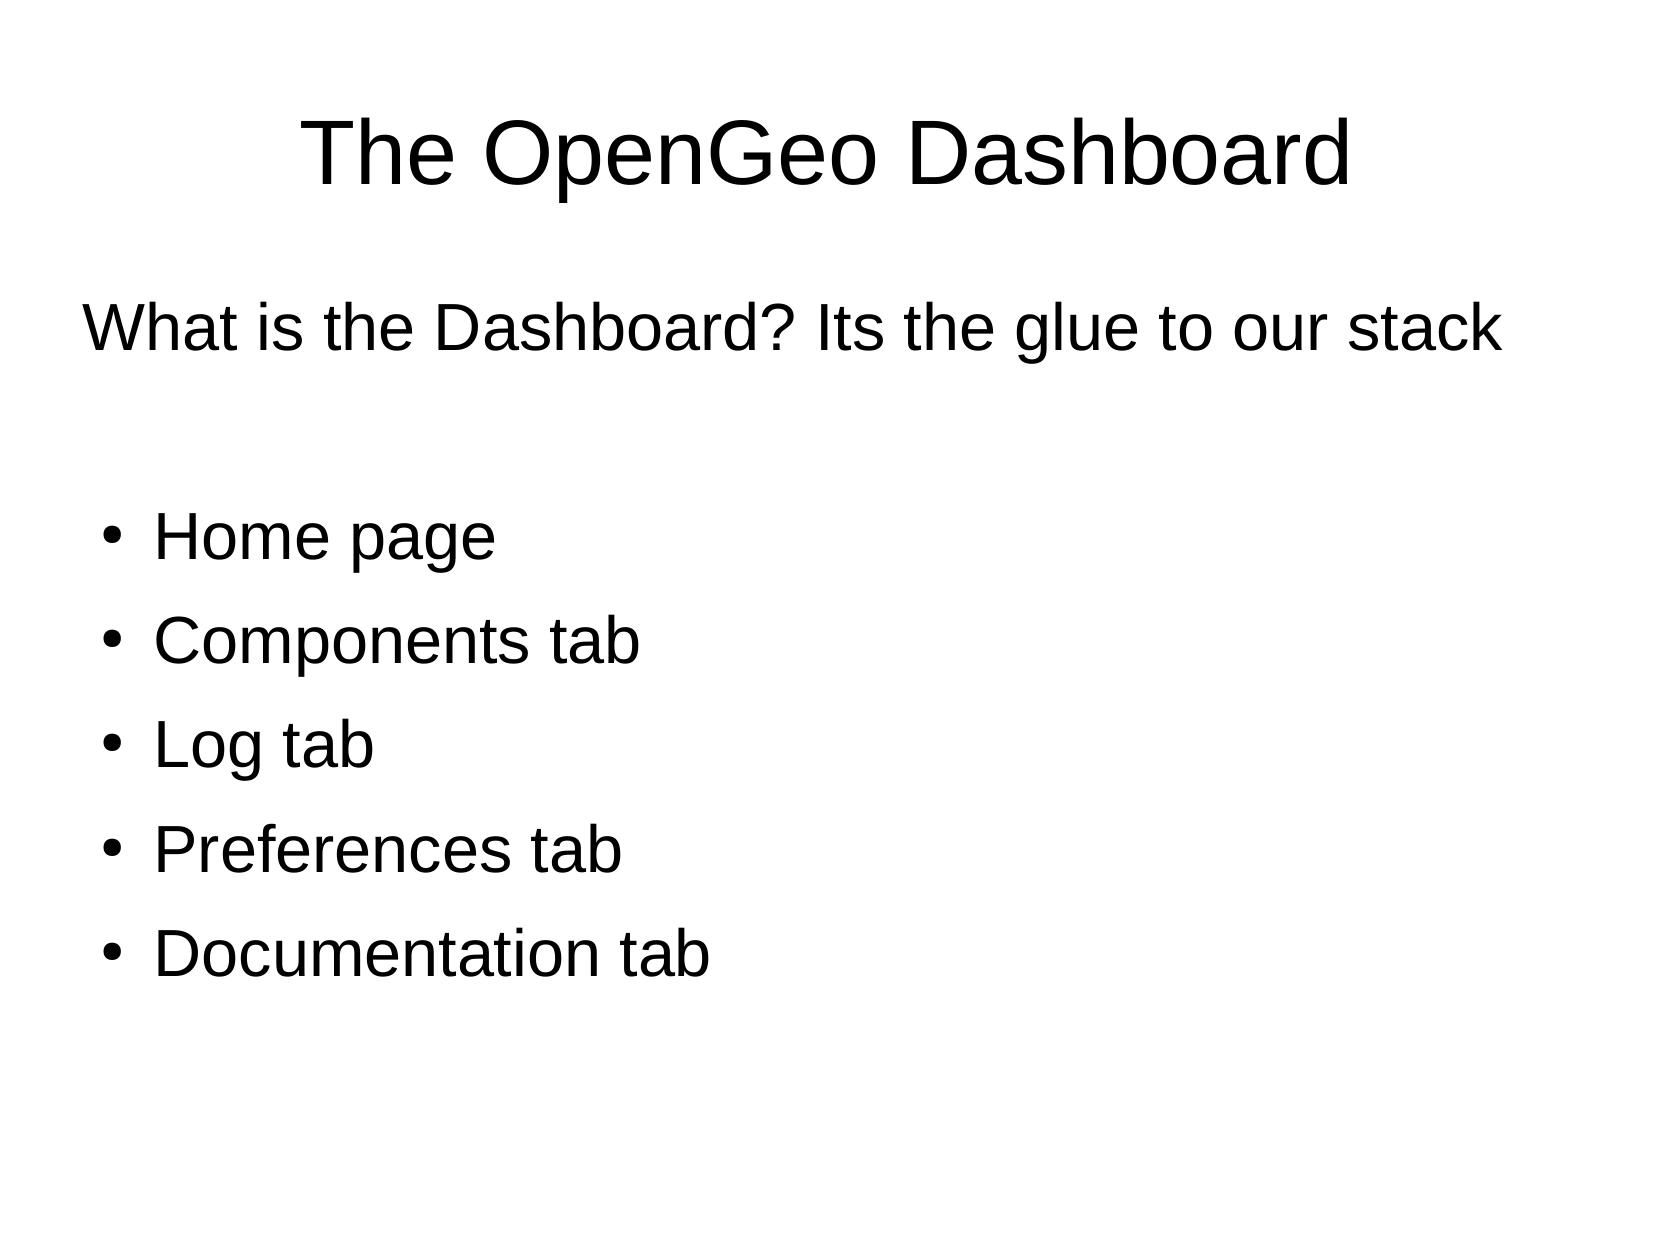

# The OpenGeo Dashboard
What is the Dashboard? Its the glue to our stack
Home page
Components tab
Log tab
Preferences tab
Documentation tab